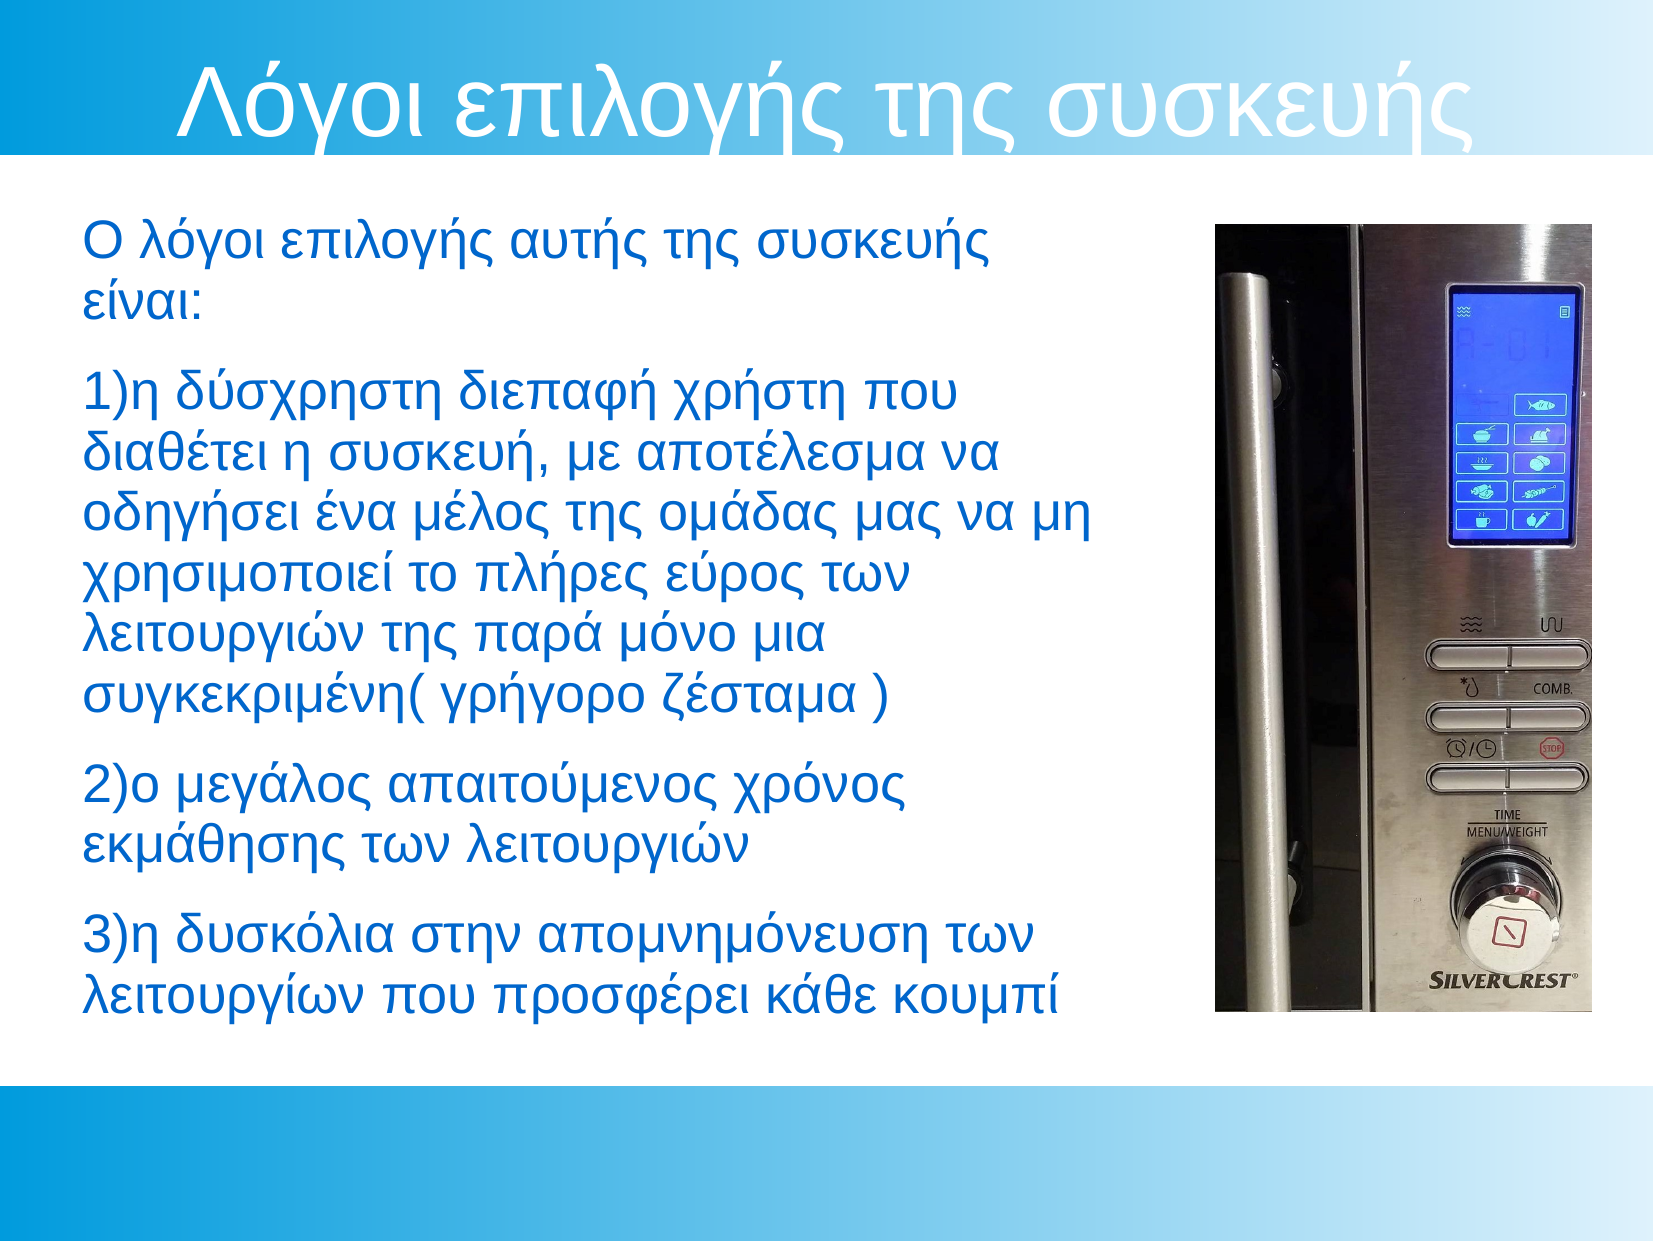

# Λόγοι επιλογής της συσκευής
Ο λόγοι επιλογής αυτής της συσκευής είναι:
1)η δύσχρηστη διεπαφή χρήστη που διαθέτει η συσκευή, με αποτέλεσμα να οδηγήσει ένα μέλος της ομάδας μας να μη χρησιμοποιεί το πλήρες εύρος των λειτουργιών της παρά μόνο μια συγκεκριμένη( γρήγορο ζέσταμα )
2)ο μεγάλος απαιτούμενος χρόνος εκμάθησης των λειτουργιών
3)η δυσκόλια στην απομνημόνευση των λειτουργίων που προσφέρει κάθε κουμπί